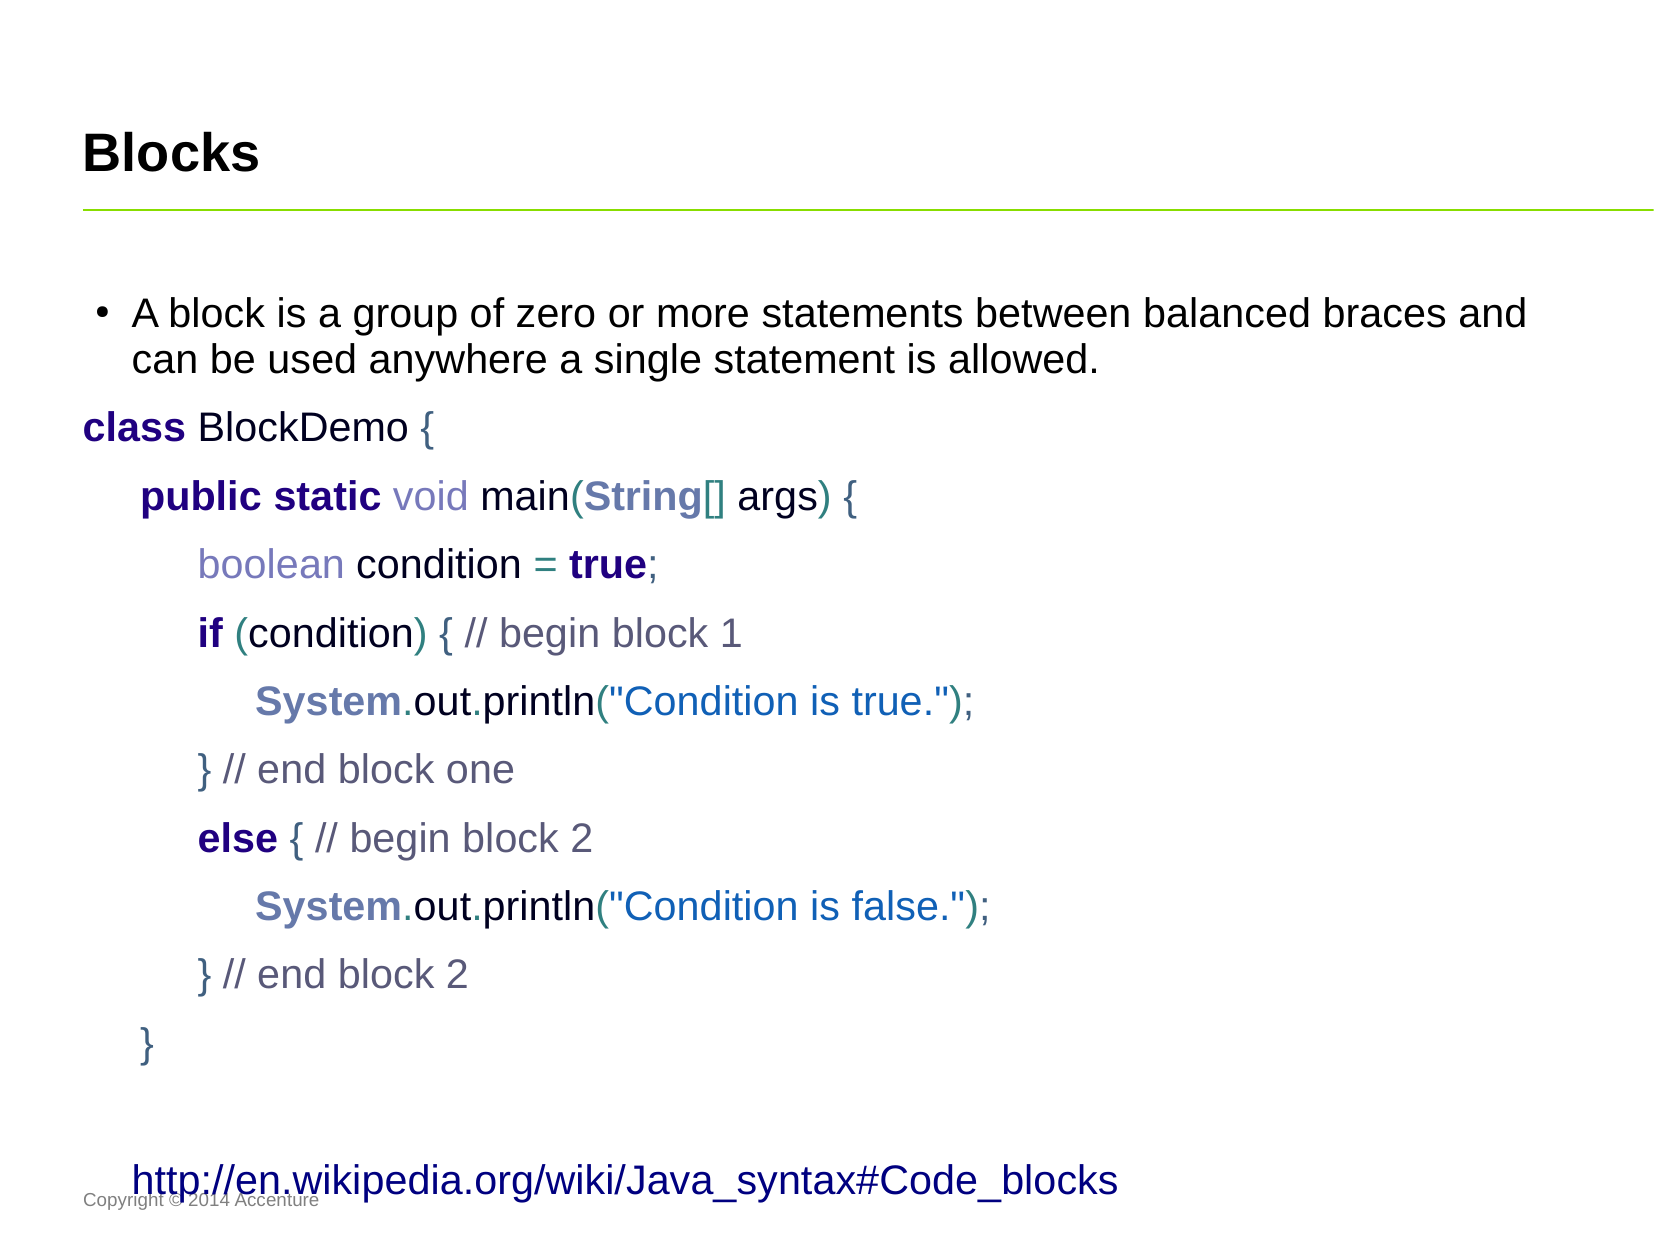

# Blocks
A block is a group of zero or more statements between balanced braces and can be used anywhere a single statement is allowed.
class BlockDemo {
 public static void main(String[] args) {
 boolean condition = true;
 if (condition) { // begin block 1
 System.out.println("Condition is true.");
 } // end block one
 else { // begin block 2
 System.out.println("Condition is false.");
 } // end block 2
 }
http://en.wikipedia.org/wiki/Java_syntax#Code_blocks